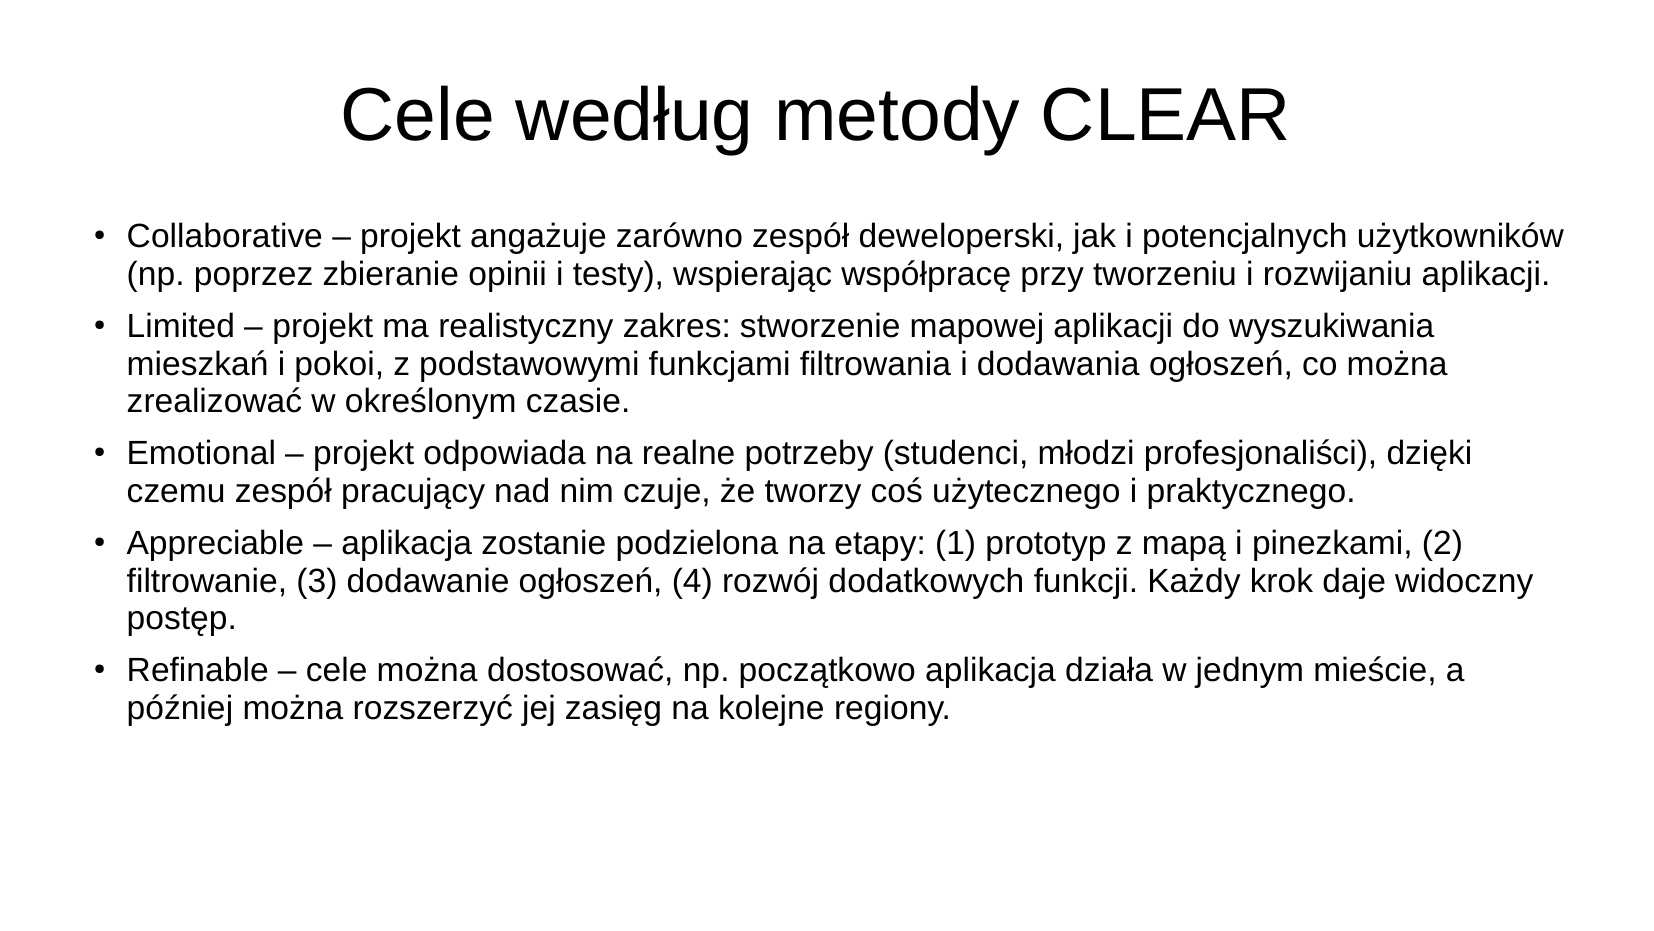

# Cele według metody CLEAR
Collaborative – projekt angażuje zarówno zespół deweloperski, jak i potencjalnych użytkowników (np. poprzez zbieranie opinii i testy), wspierając współpracę przy tworzeniu i rozwijaniu aplikacji.
Limited – projekt ma realistyczny zakres: stworzenie mapowej aplikacji do wyszukiwania mieszkań i pokoi, z podstawowymi funkcjami filtrowania i dodawania ogłoszeń, co można zrealizować w określonym czasie.
Emotional – projekt odpowiada na realne potrzeby (studenci, młodzi profesjonaliści), dzięki czemu zespół pracujący nad nim czuje, że tworzy coś użytecznego i praktycznego.
Appreciable – aplikacja zostanie podzielona na etapy: (1) prototyp z mapą i pinezkami, (2) filtrowanie, (3) dodawanie ogłoszeń, (4) rozwój dodatkowych funkcji. Każdy krok daje widoczny postęp.
Refinable – cele można dostosować, np. początkowo aplikacja działa w jednym mieście, a później można rozszerzyć jej zasięg na kolejne regiony.